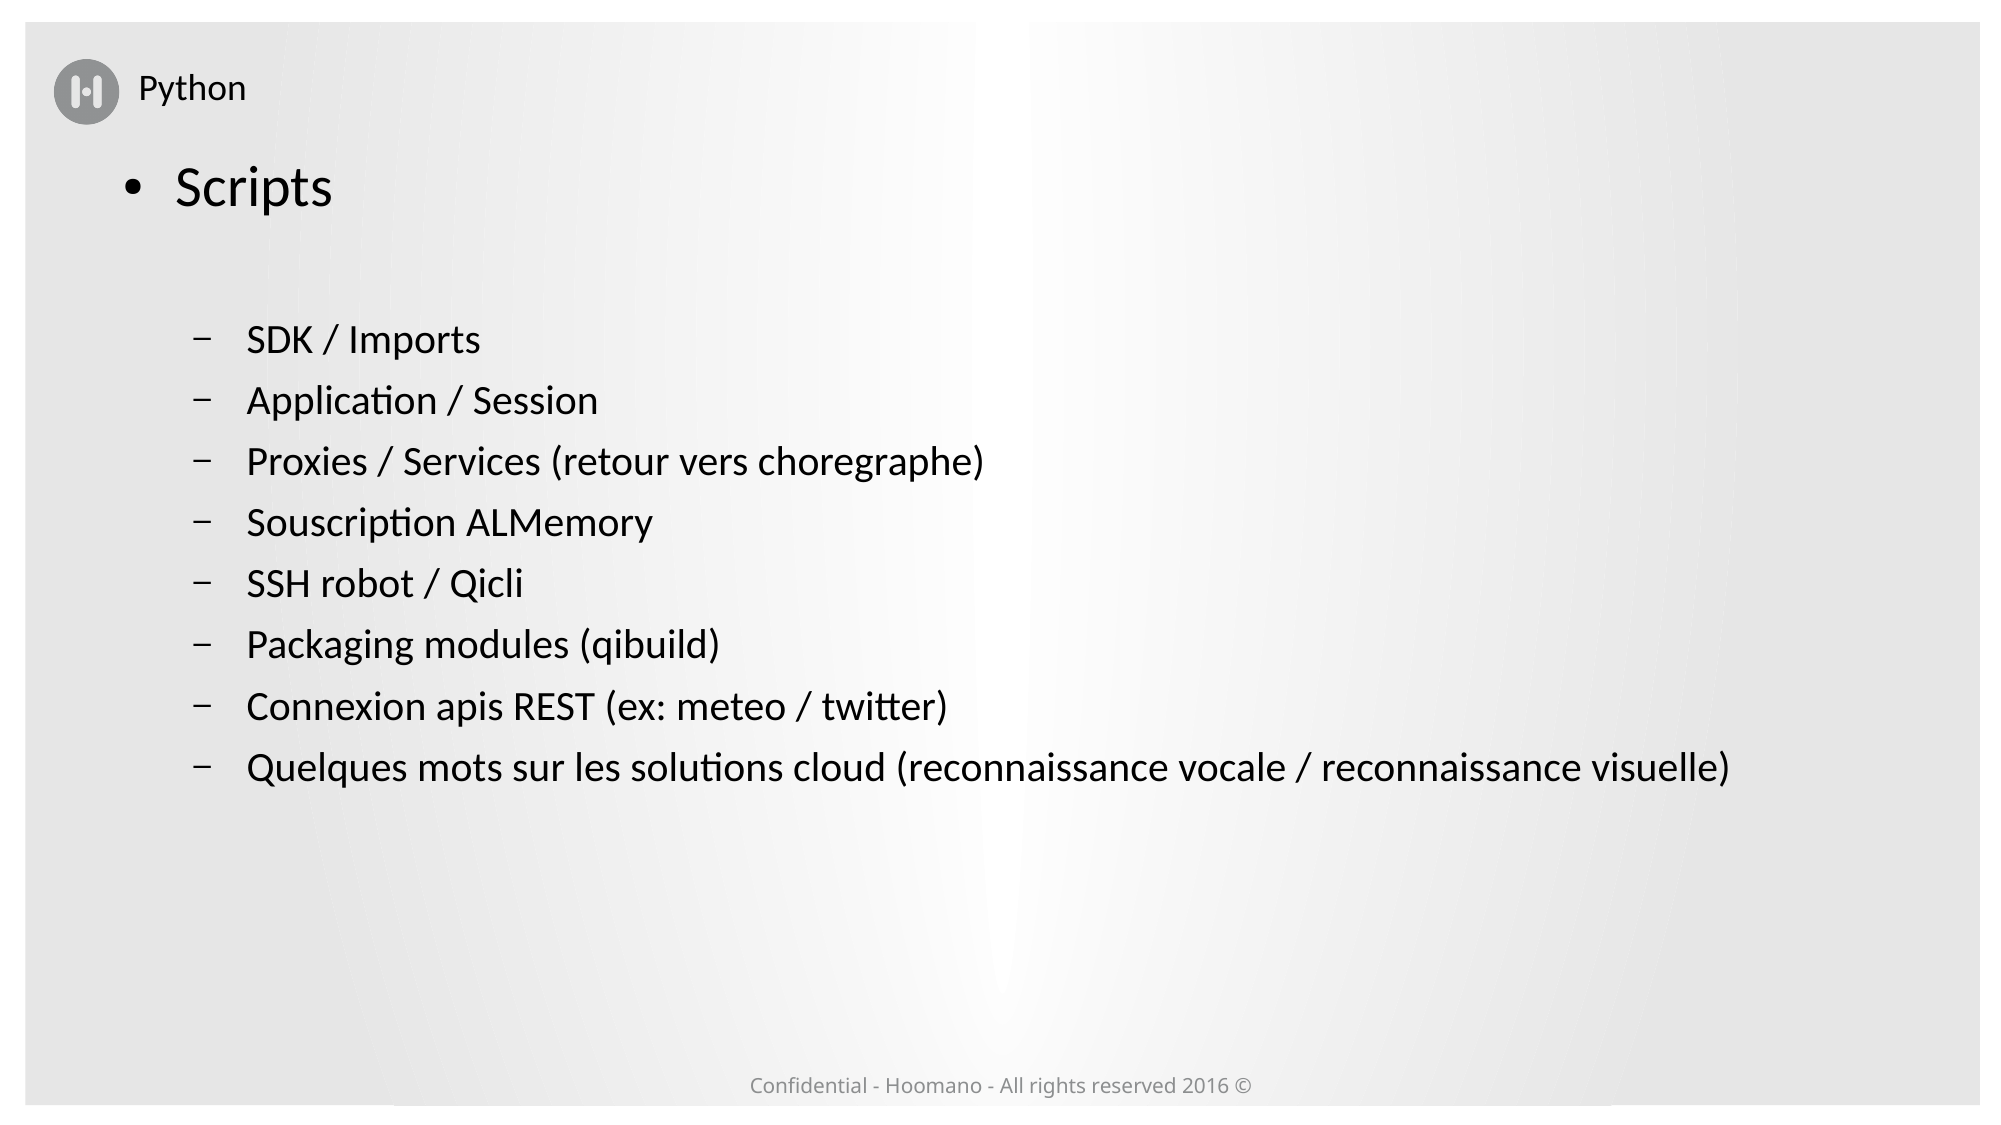

# Python
Scripts
SDK / Imports
Application / Session
Proxies / Services (retour vers choregraphe)
Souscription ALMemory
SSH robot / Qicli
Packaging modules (qibuild)
Connexion apis REST (ex: meteo / twitter)
Quelques mots sur les solutions cloud (reconnaissance vocale / reconnaissance visuelle)